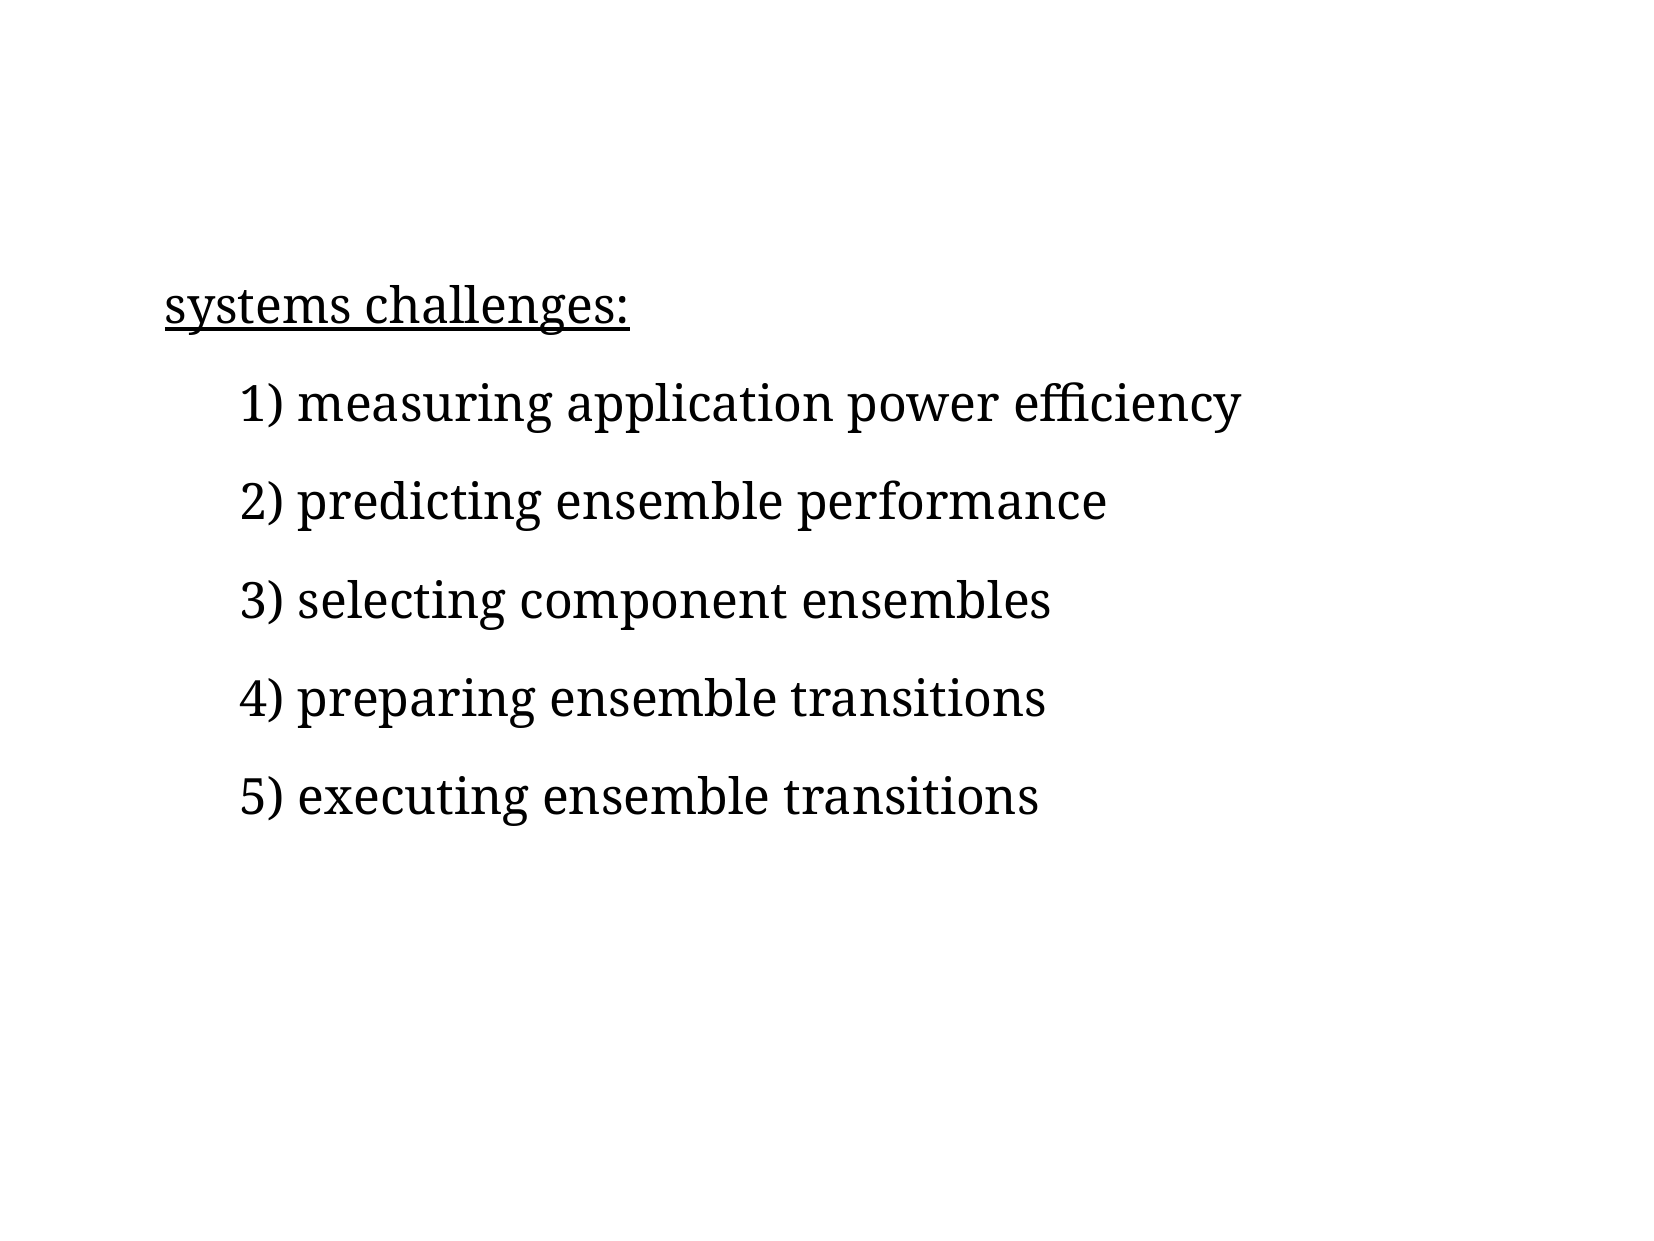

systems challenges:
1) measuring application power efficiency
2) predicting ensemble performance
3) selecting component ensembles
4) preparing ensemble transitions
5) executing ensemble transitions